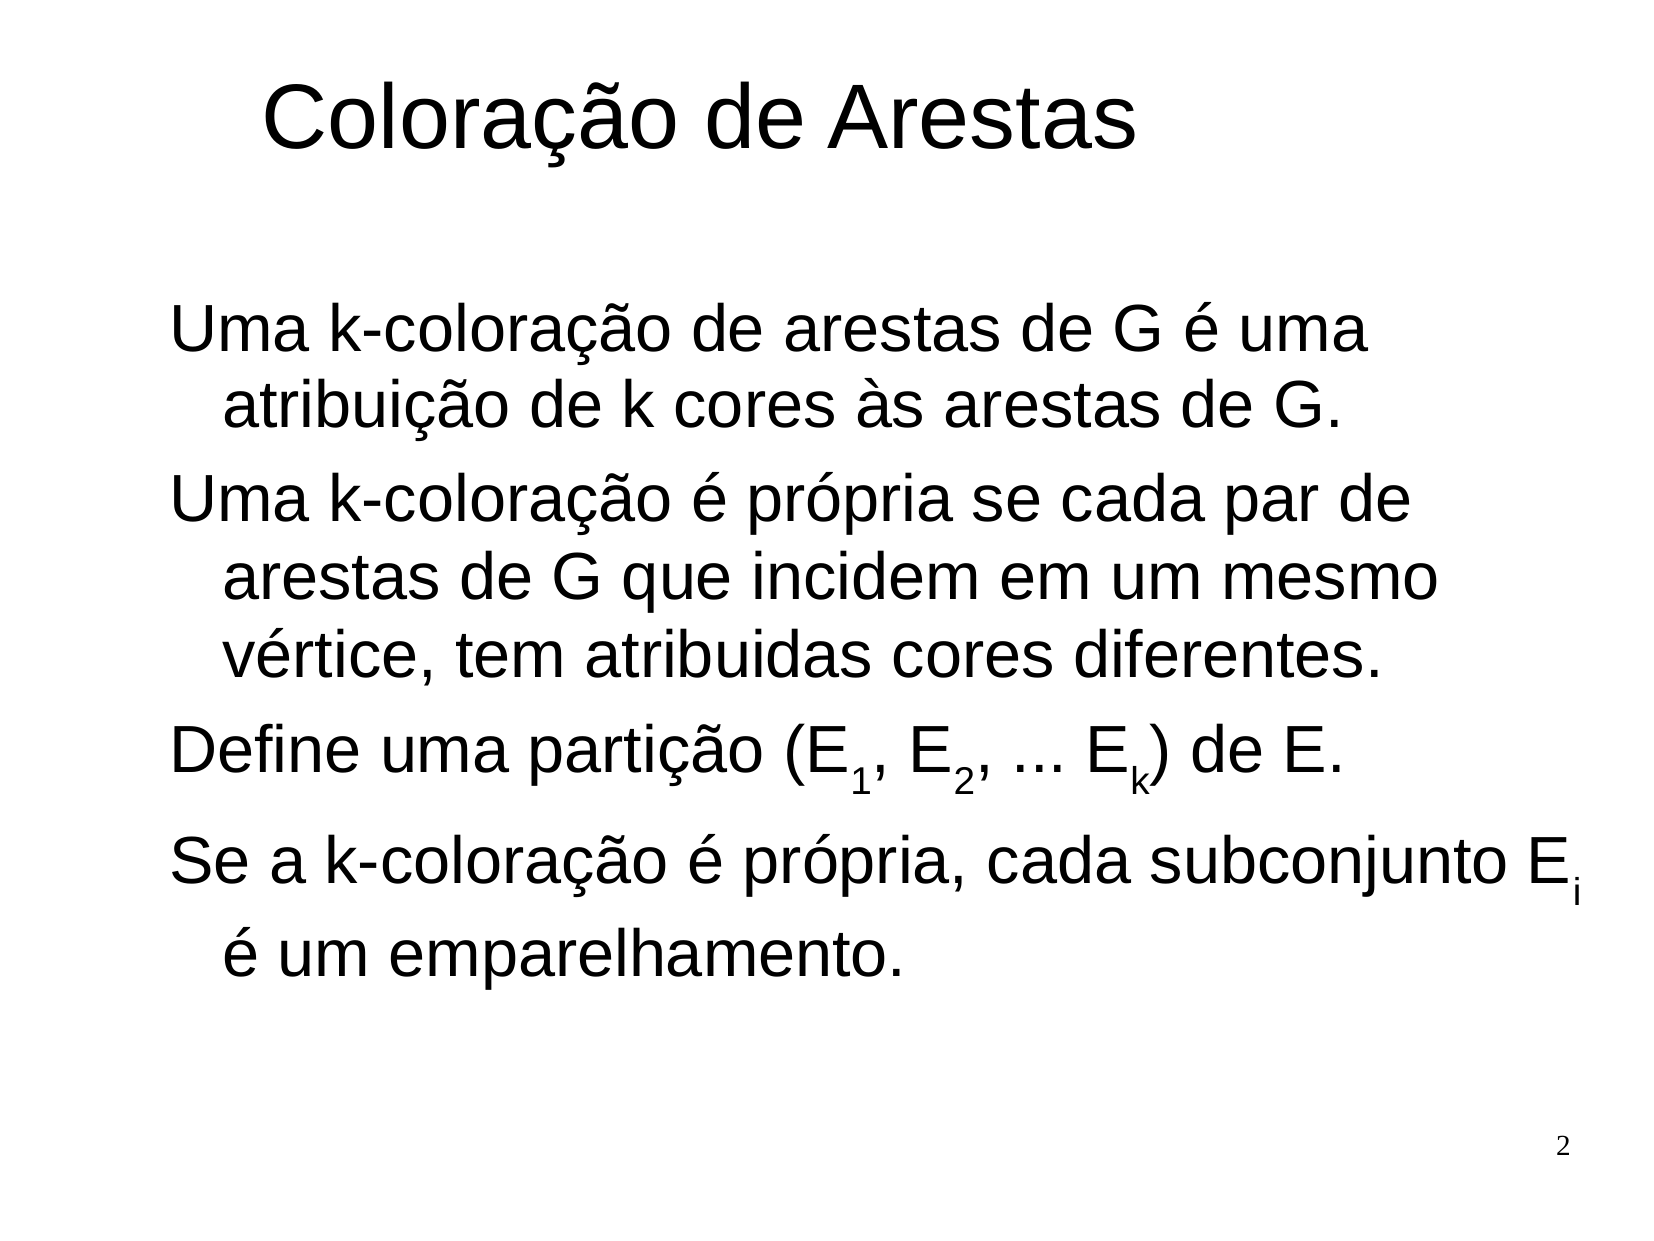

# Coloração de Arestas
Uma k-coloração de arestas de G é uma atribuição de k cores às arestas de G.
Uma k-coloração é própria se cada par de arestas de G que incidem em um mesmo vértice, tem atribuidas cores diferentes.
Define uma partição (E1, E2, ... Ek) de E.
Se a k-coloração é própria, cada subconjunto Ei é um emparelhamento.
2